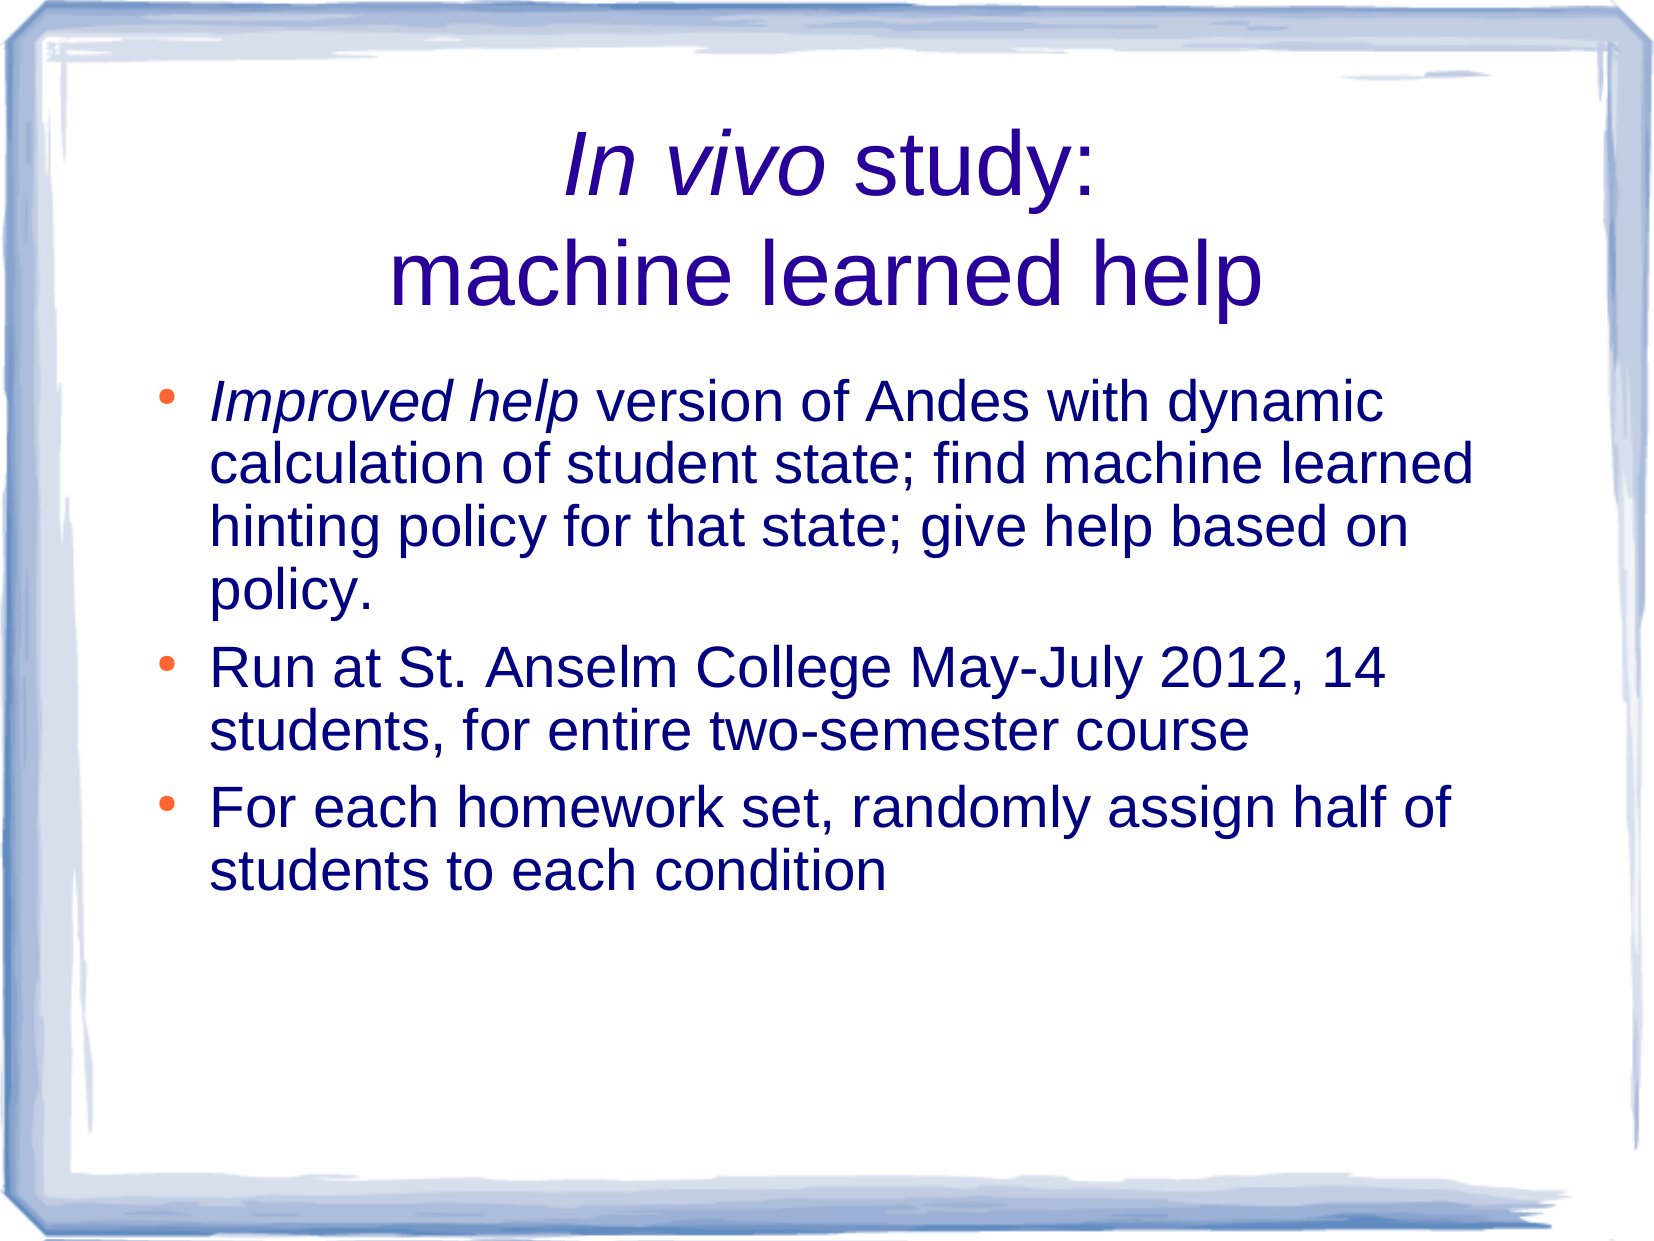

# In vivo study: machine learned help
Improved help version of Andes with dynamic calculation of student state; find machine learned hinting policy for that state; give help based on policy.
Run at St. Anselm College May-July 2012, 14 students, for entire two-semester course
For each homework set, randomly assign half of students to each condition